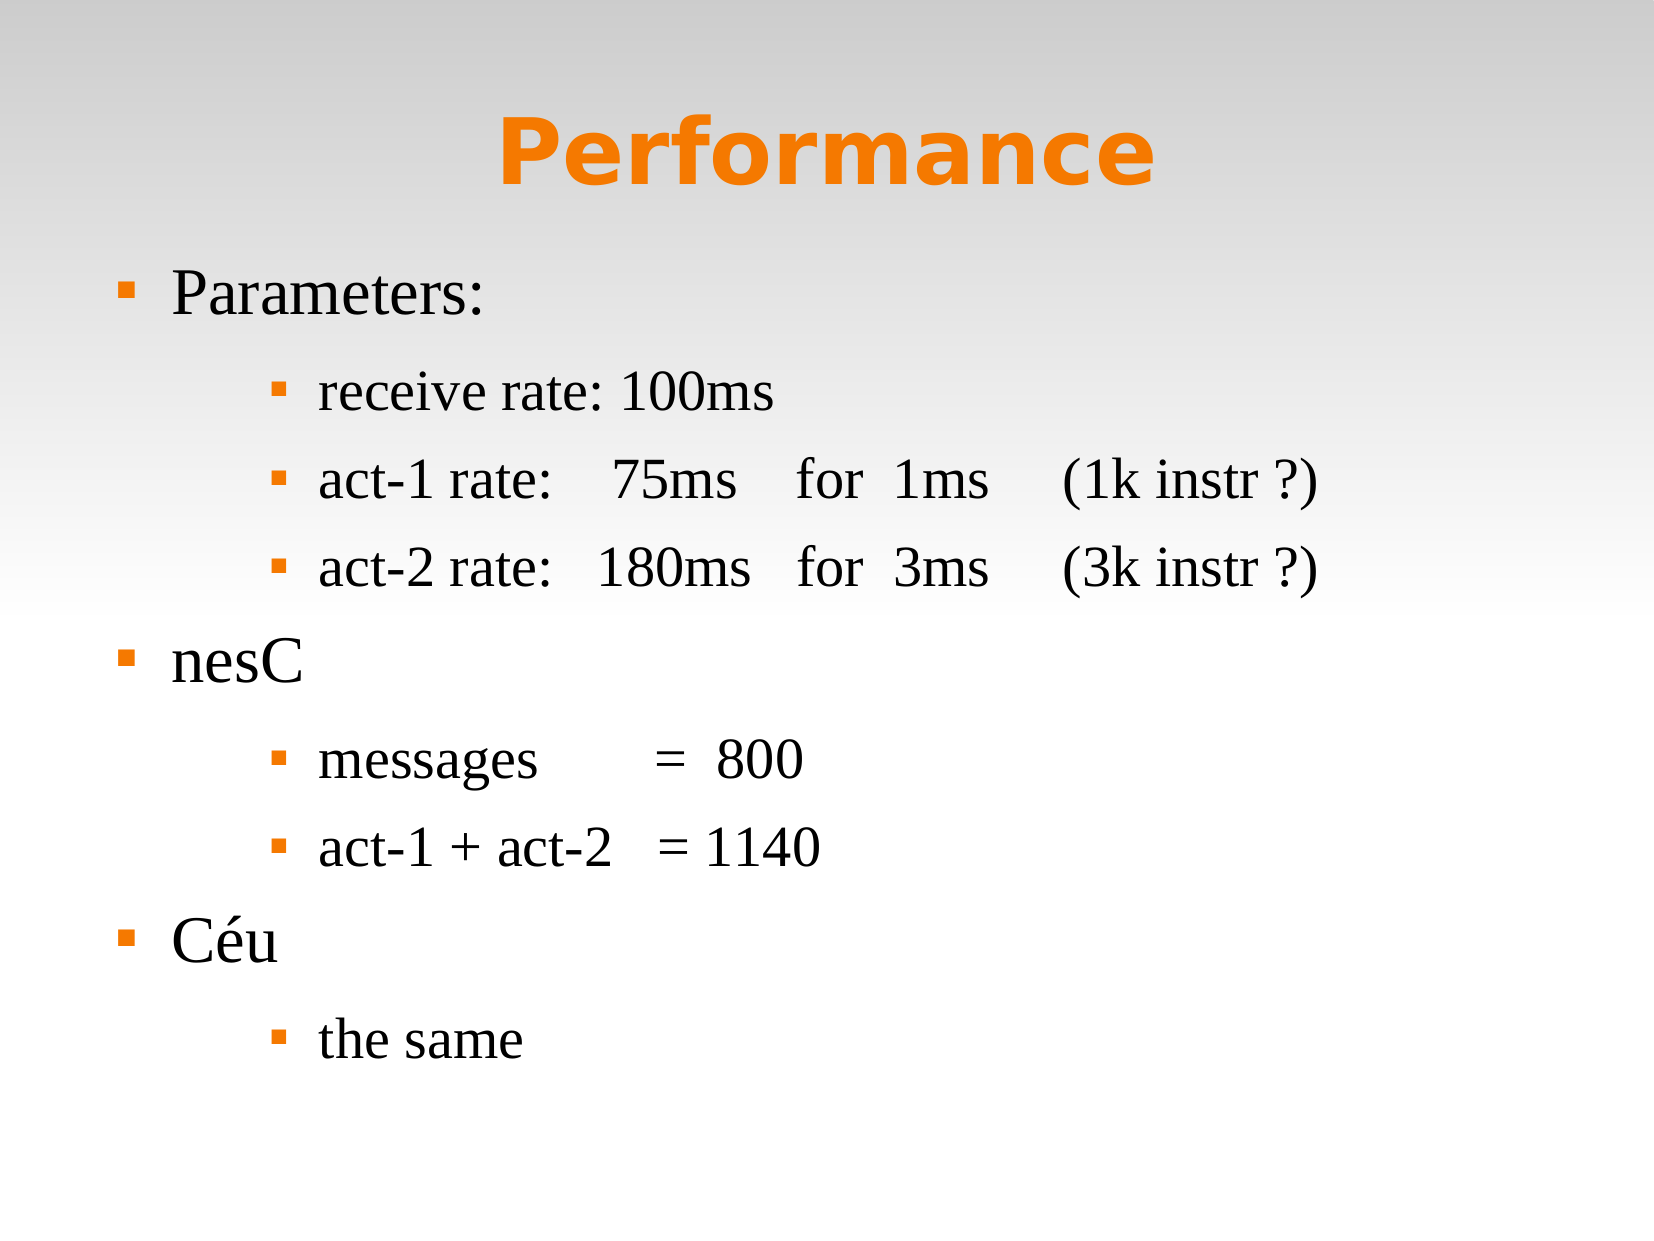

# Performance
Parameters:
receive rate: 100ms
act-1 rate: 75ms for 1ms (1k instr ?)
act-2 rate: 180ms for 3ms (3k instr ?)
nesC
messages = 800
act-1 + act-2 = 1140
Céu
the same